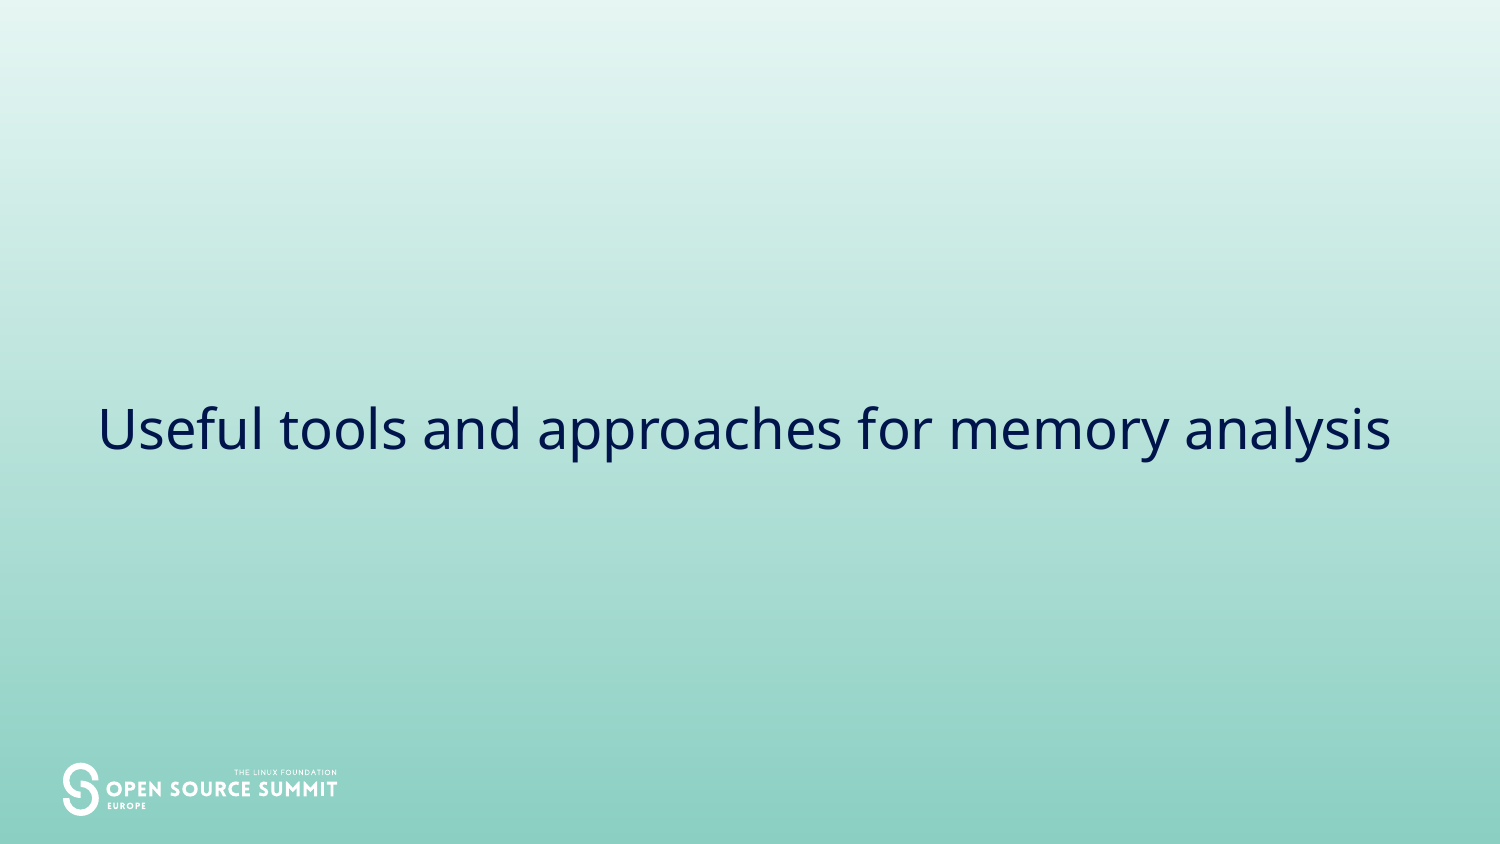

# Useful tools and approaches for memory analysis